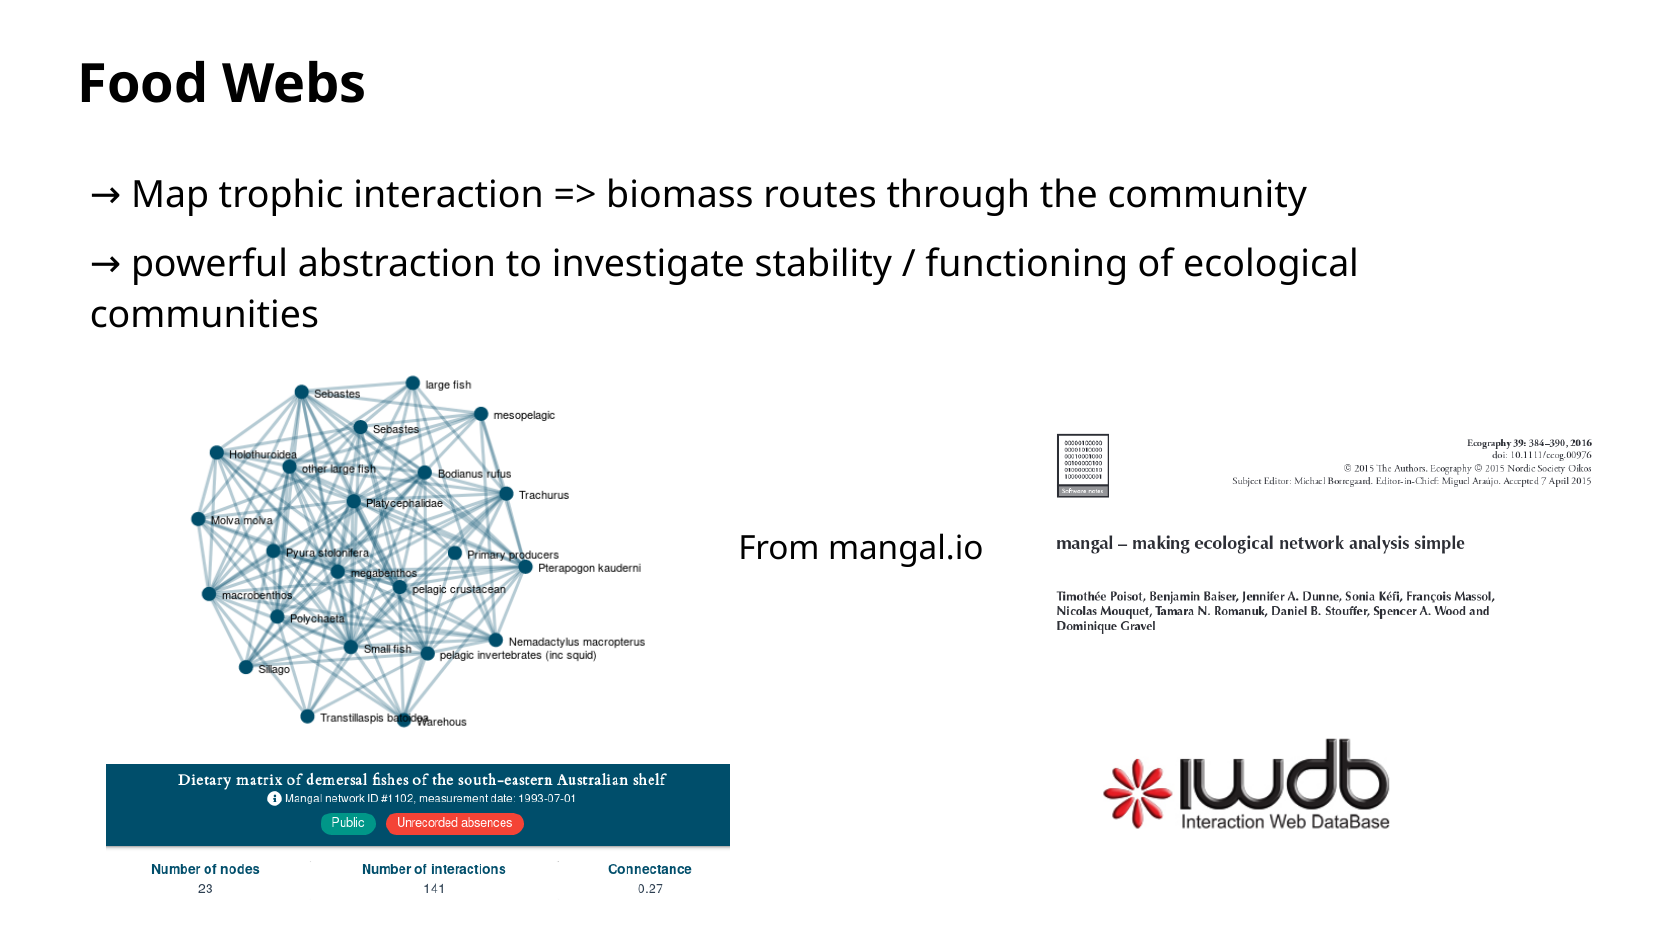

Food Webs
→ Map trophic interaction => biomass routes through the community
→ powerful abstraction to investigate stability / functioning of ecological communities
From mangal.io